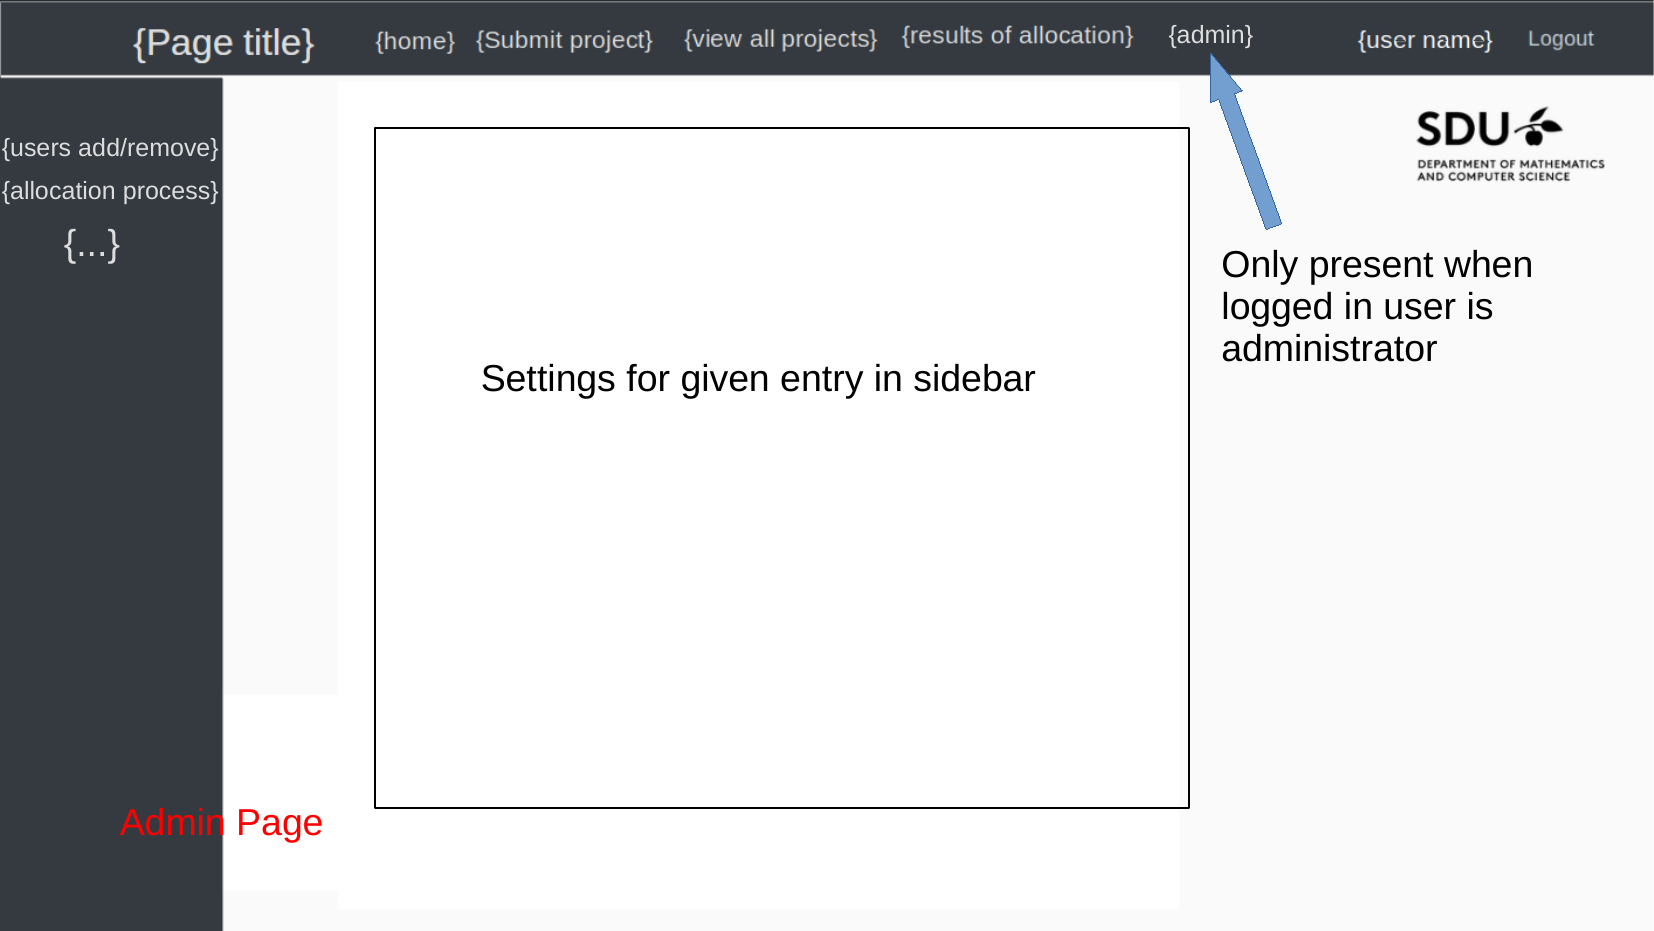

{admin}
{users add/remove}
{allocation process}
{...}
Only present when logged in user is administrator
Settings for given entry in sidebar
Admin Page